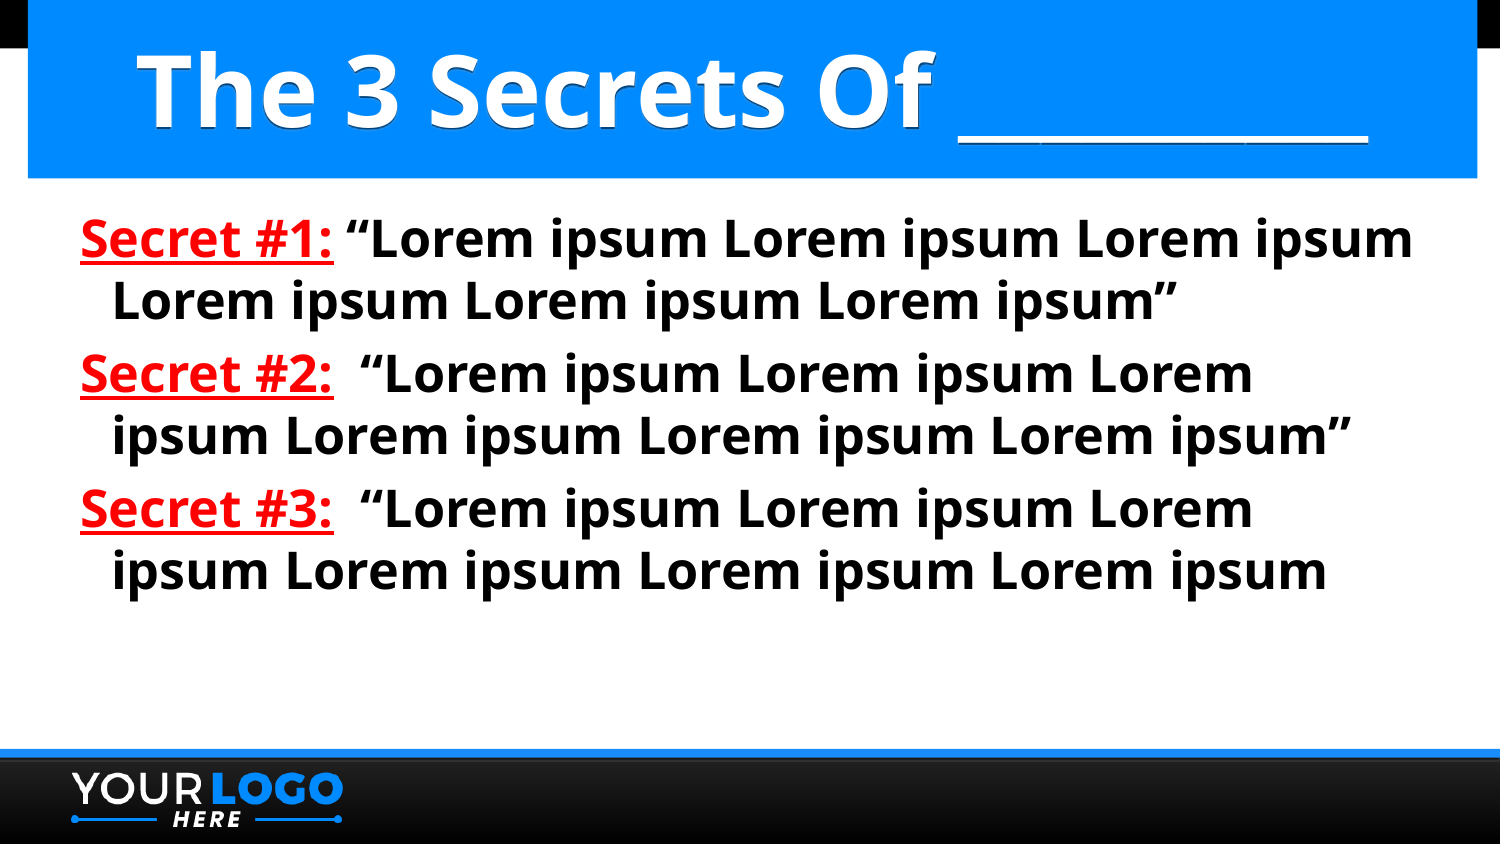

The 3 Secrets Of __________
# Secret #1: “Lorem ipsum Lorem ipsum Lorem ipsum Lorem ipsum Lorem ipsum Lorem ipsum”
Secret #2: “Lorem ipsum Lorem ipsum Lorem ipsum Lorem ipsum Lorem ipsum Lorem ipsum”
Secret #3: “Lorem ipsum Lorem ipsum Lorem ipsum Lorem ipsum Lorem ipsum Lorem ipsum